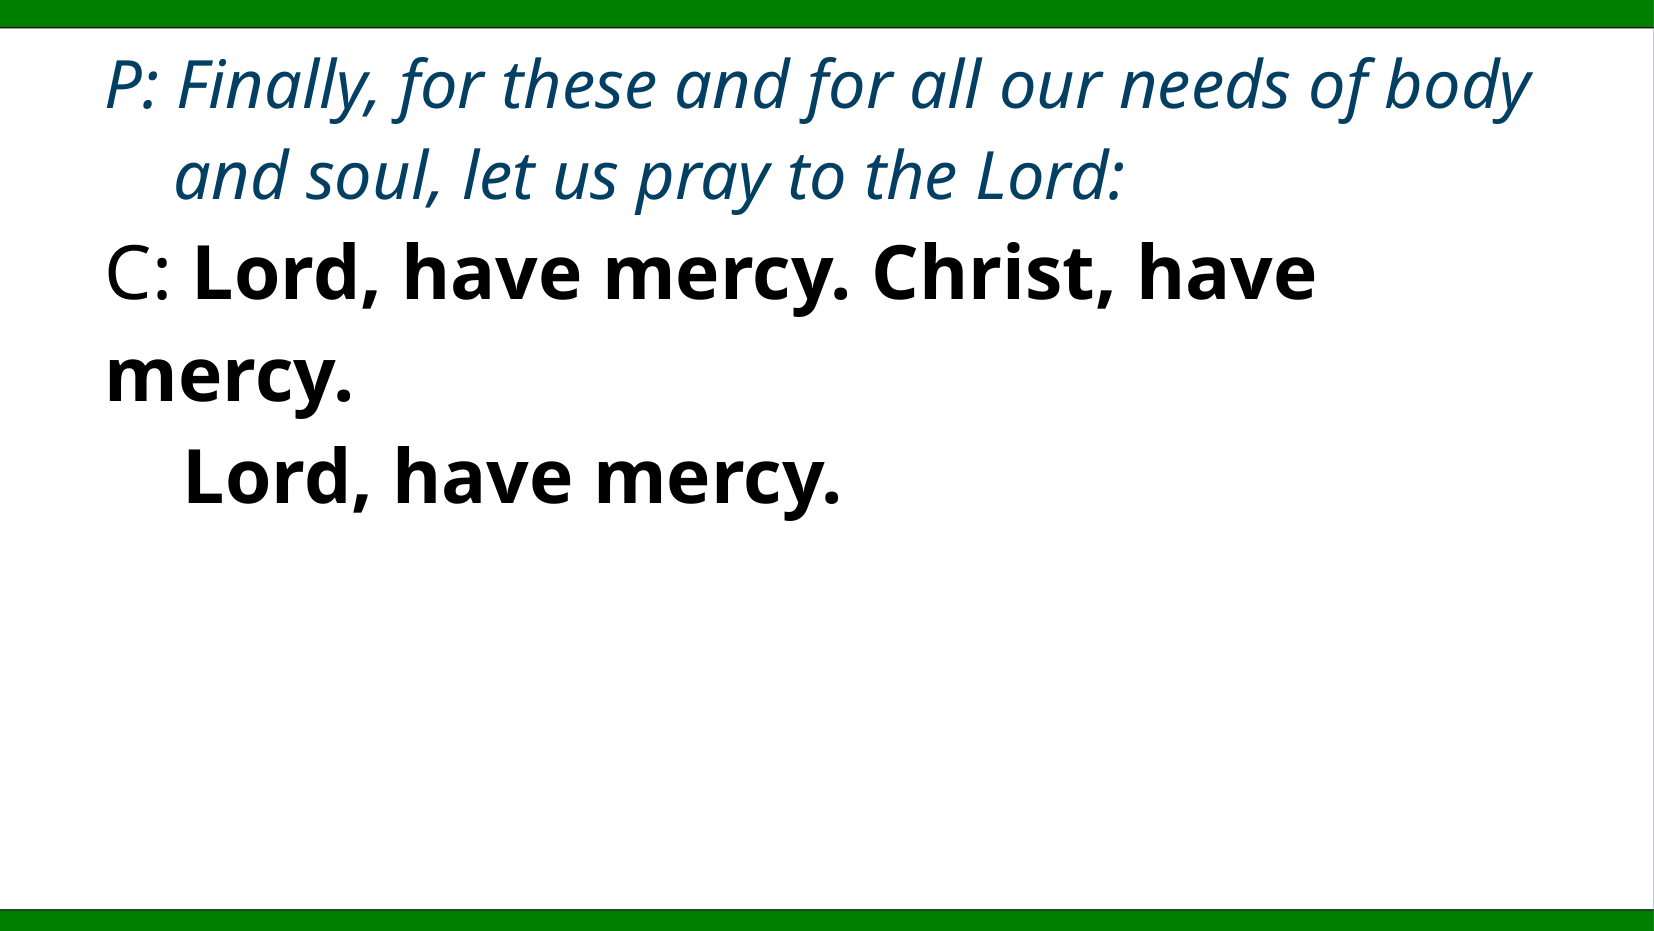

P: Finally, for these and for all our needs of body
 and soul, let us pray to the Lord:
C: Lord, have mercy. Christ, have mercy.
 Lord, have mercy.